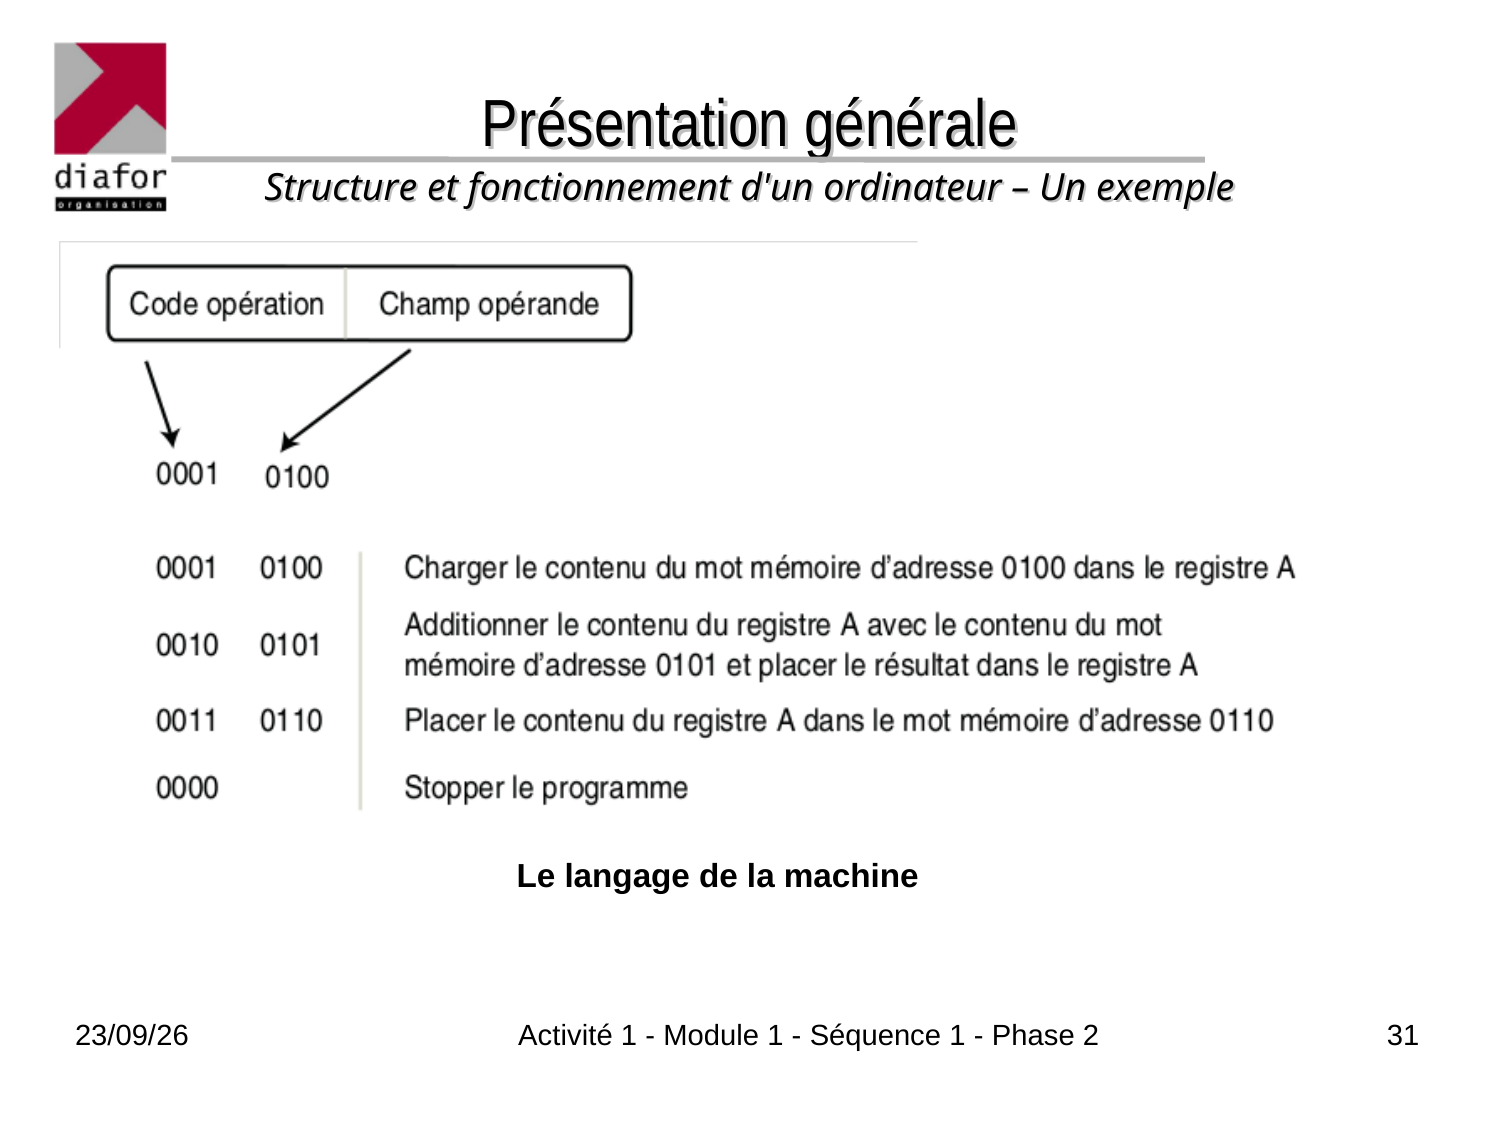

# Présentation générale Structure et fonctionnement d'un ordinateur – Un exemple
Le langage de la machine
Activité 1 - Module 1 - Séquence 1 - Phase 2
31